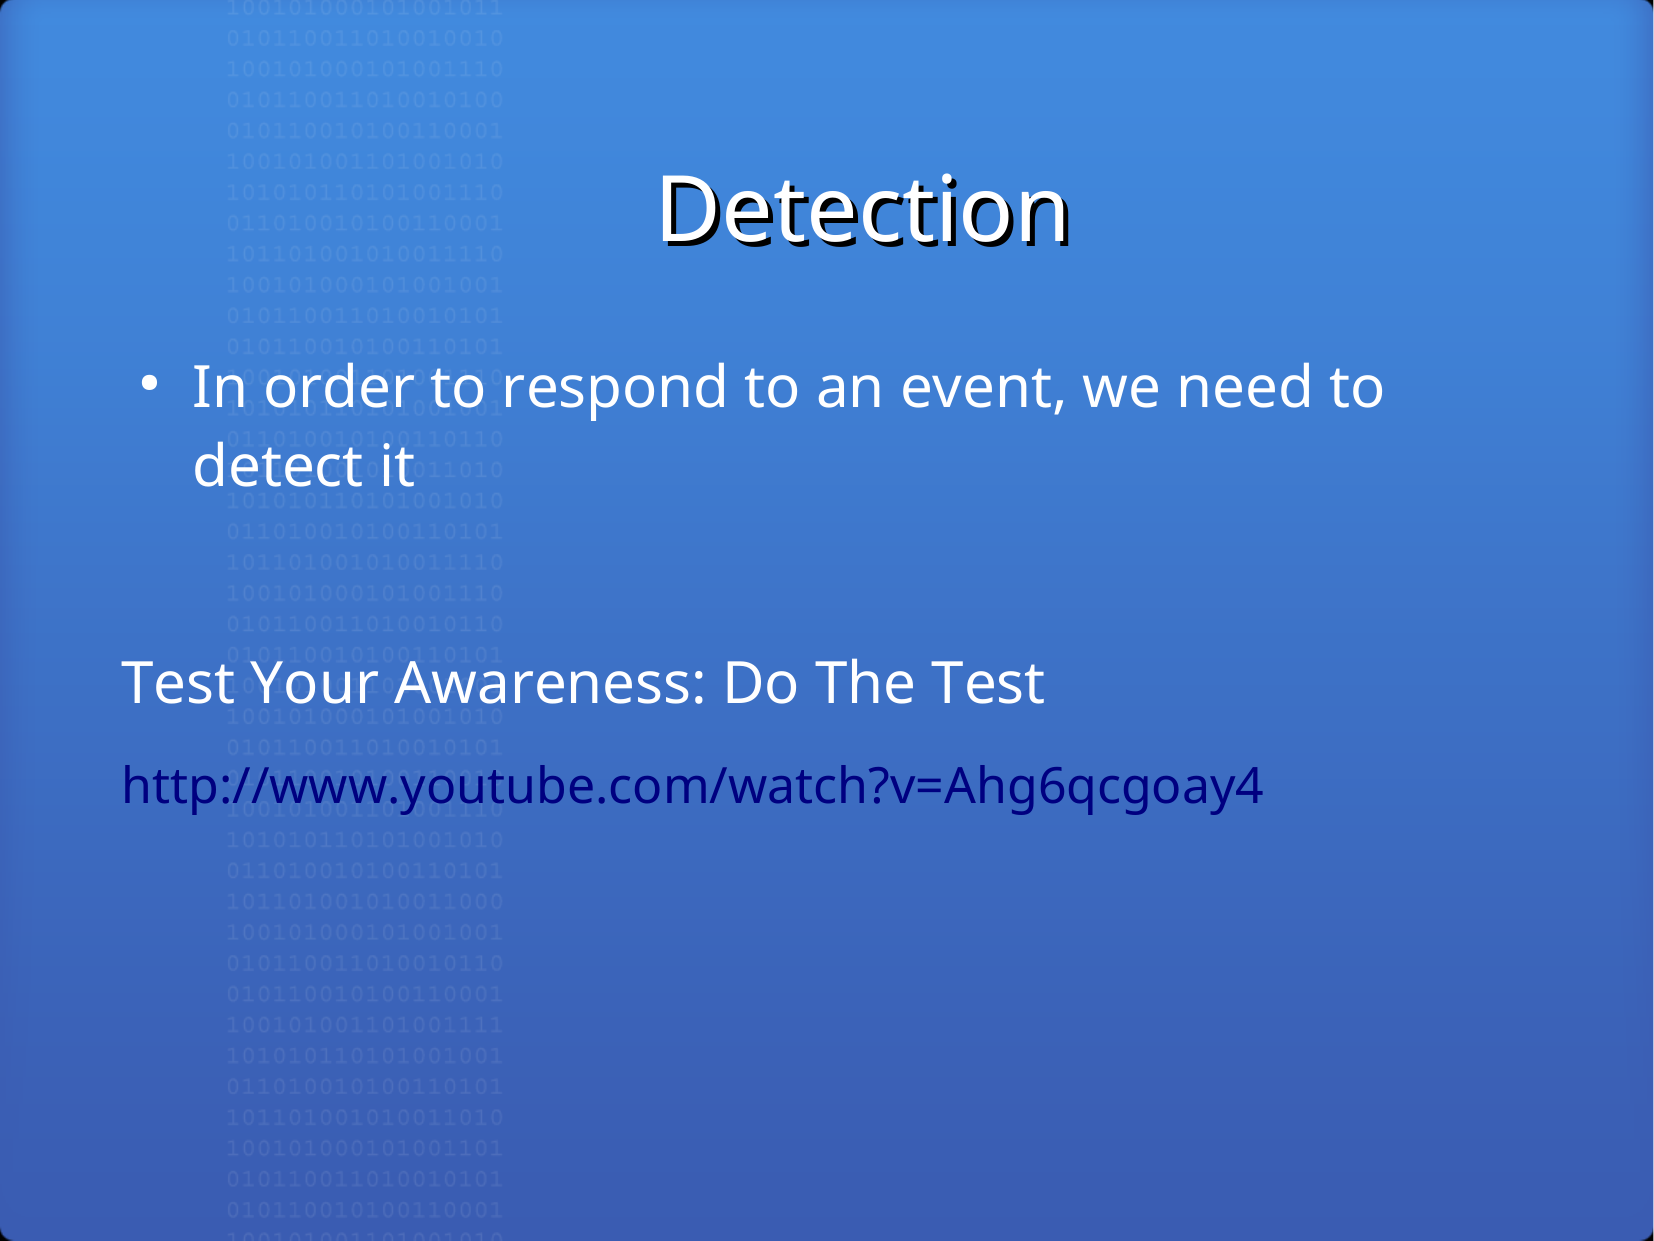

# Detection
In order to respond to an event, we need to detect it
Test Your Awareness: Do The Test
http://www.youtube.com/watch?v=Ahg6qcgoay4